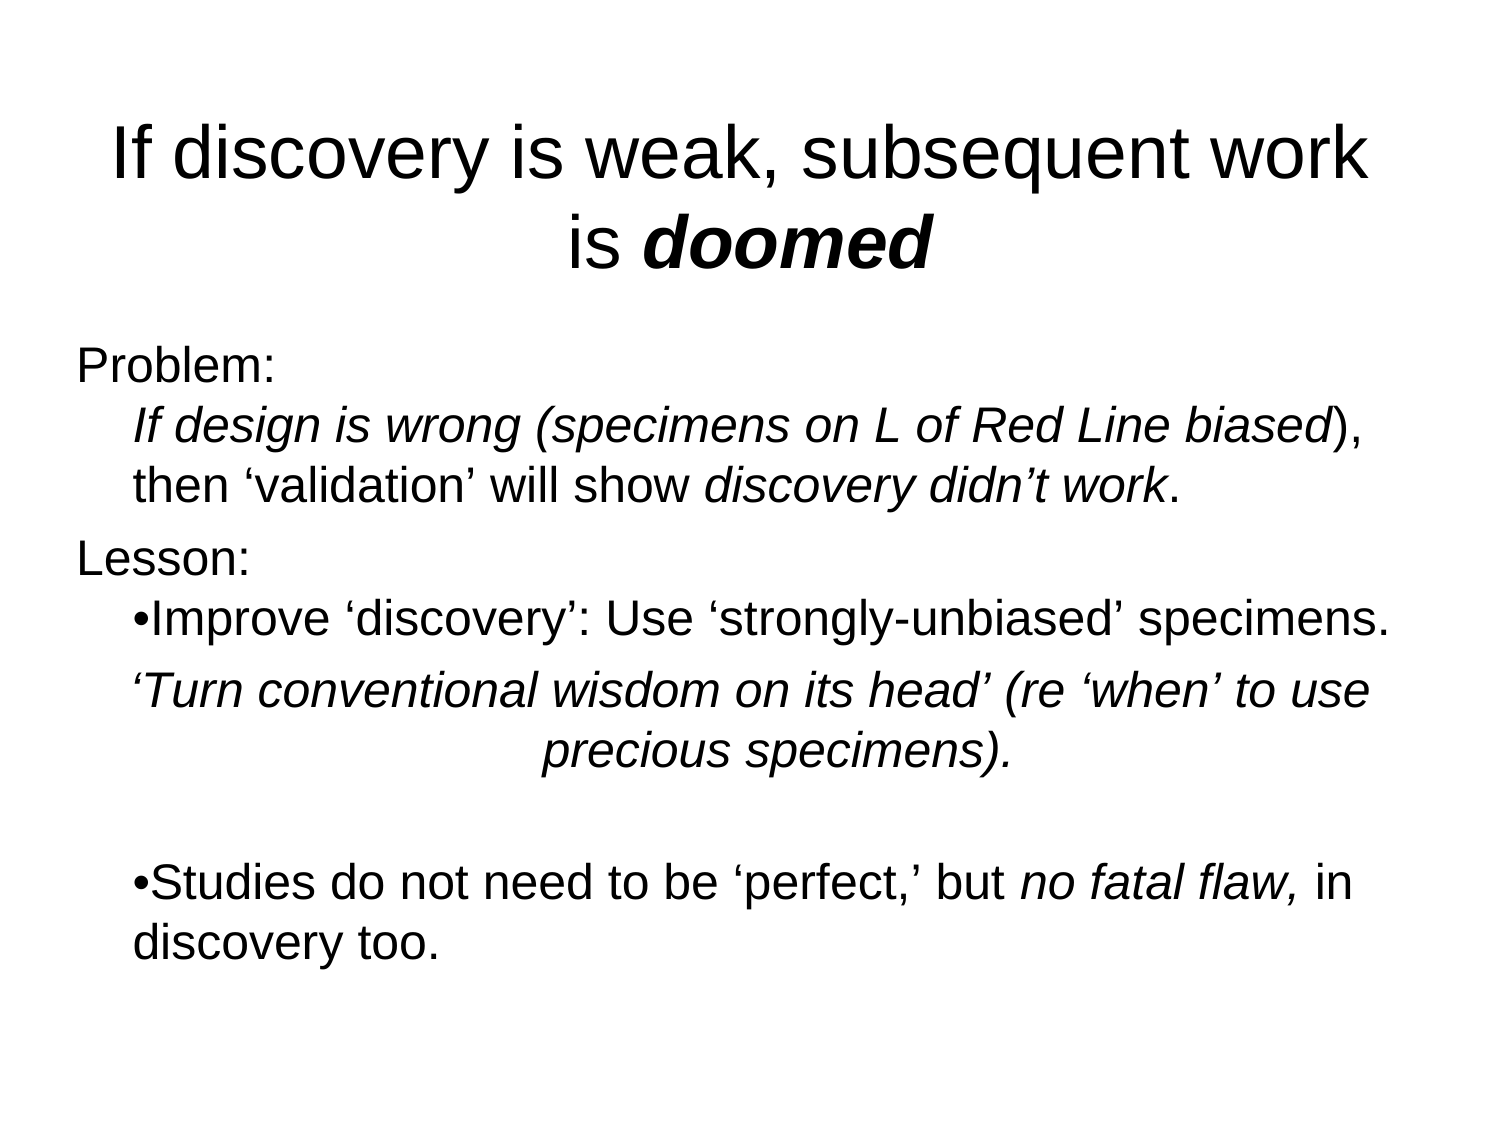

# If discovery is weak, subsequent work is doomed
Problem:
If design is wrong (specimens on L of Red Line biased), then ‘validation’ will show discovery didn’t work.
Lesson:
•Improve ‘discovery’: Use ‘strongly-unbiased’ specimens.
‘Turn conventional wisdom on its head’ (re ‘when’ to use precious specimens).
	•Studies do not need to be ‘perfect,’ but no fatal flaw, in discovery too.